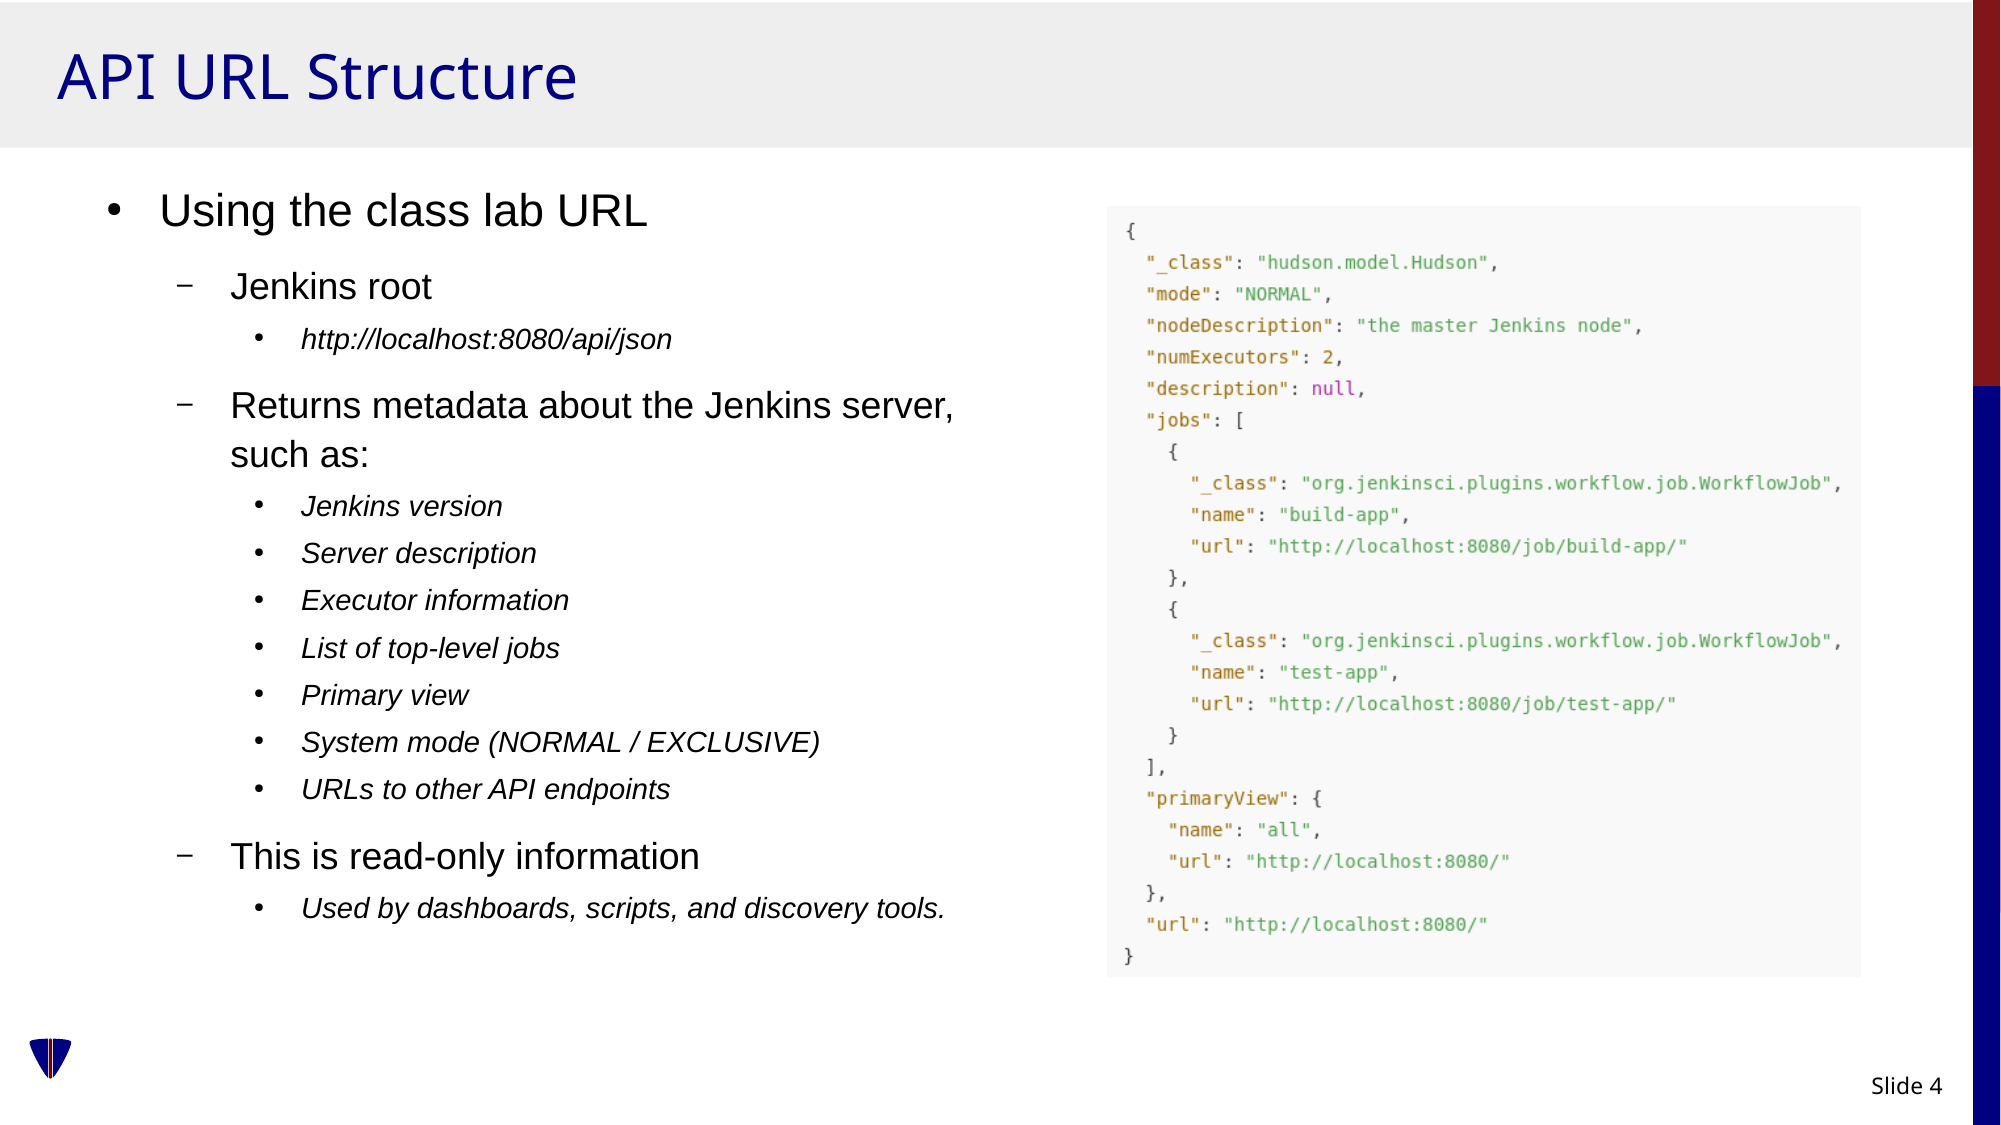

# API URL Structure
Using the class lab URL
Jenkins root
http://localhost:8080/api/json
Returns metadata about the Jenkins server, such as:
Jenkins version
Server description
Executor information
List of top-level jobs
Primary view
System mode (NORMAL / EXCLUSIVE)
URLs to other API endpoints
This is read-only information
Used by dashboards, scripts, and discovery tools.